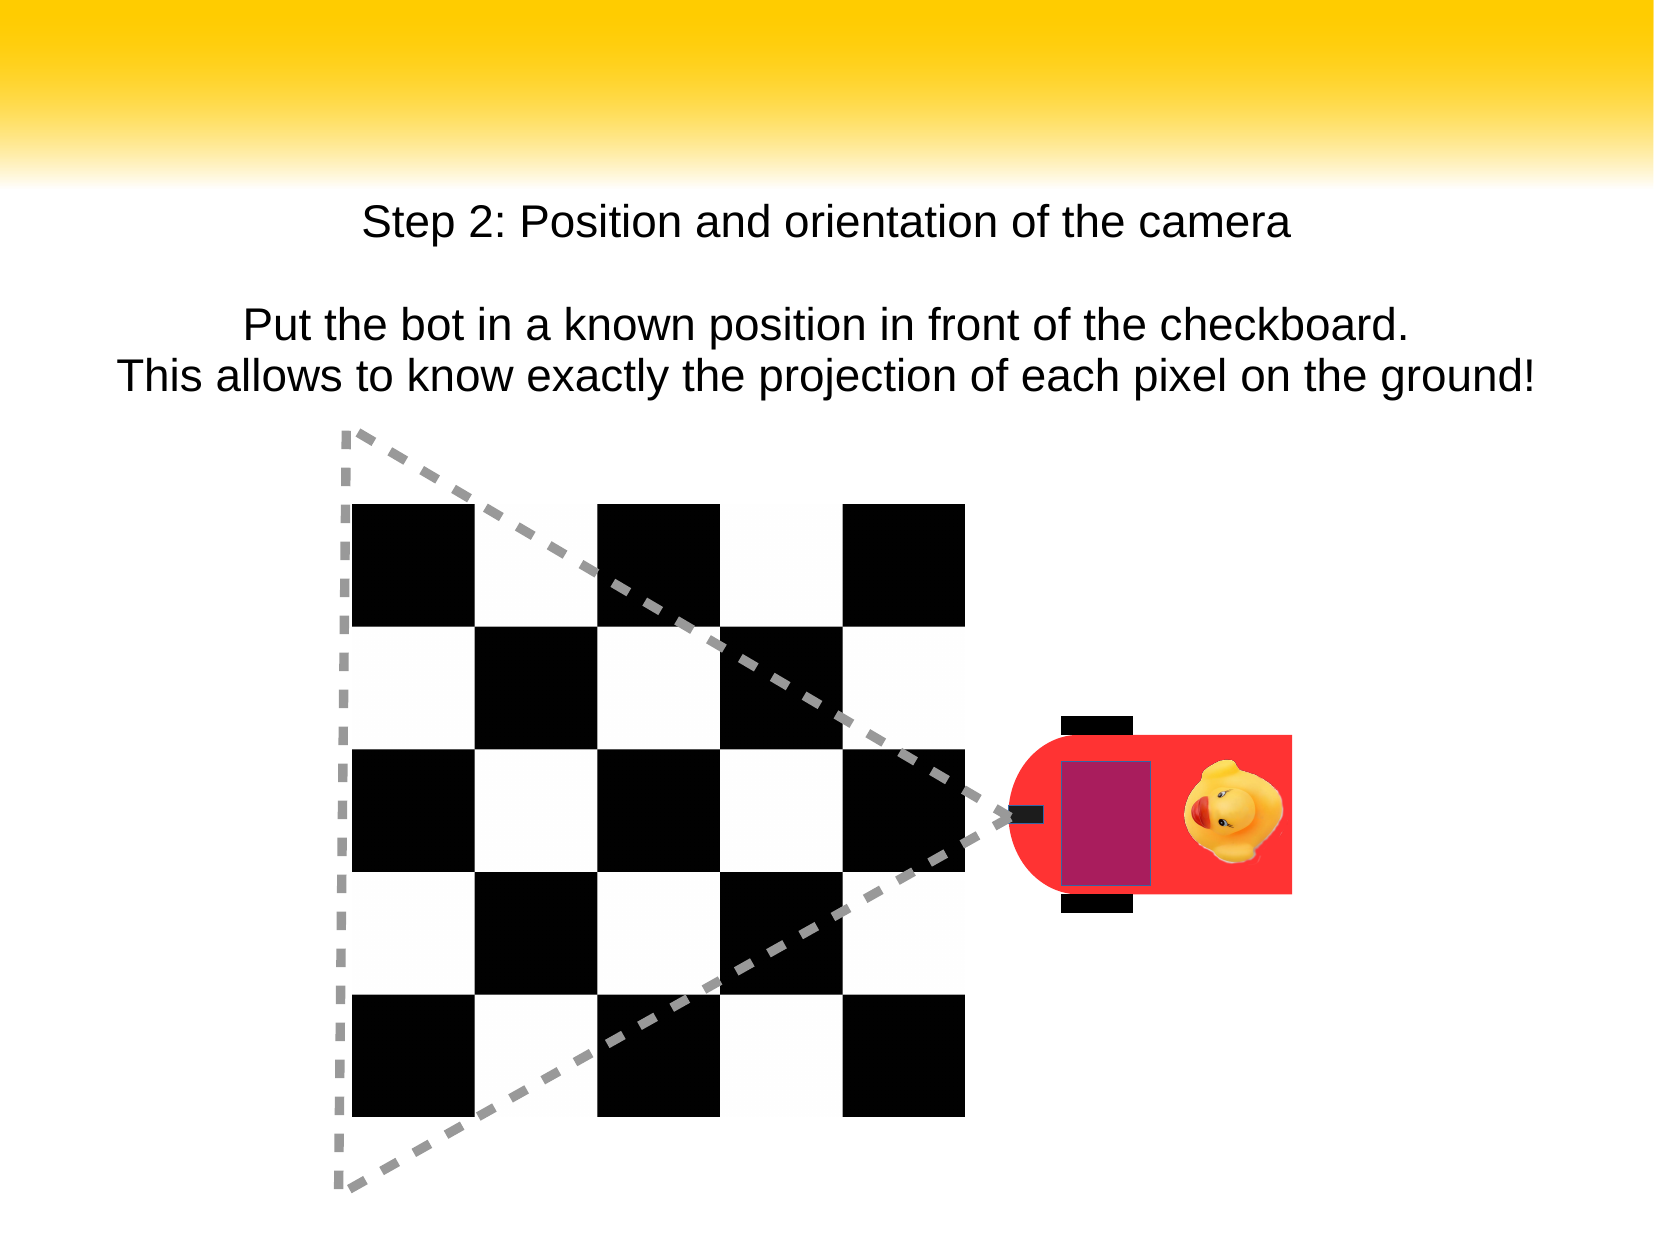

Step 2: Position and orientation of the camera
Put the bot in a known position in front of the checkboard.
This allows to know exactly the projection of each pixel on the ground!